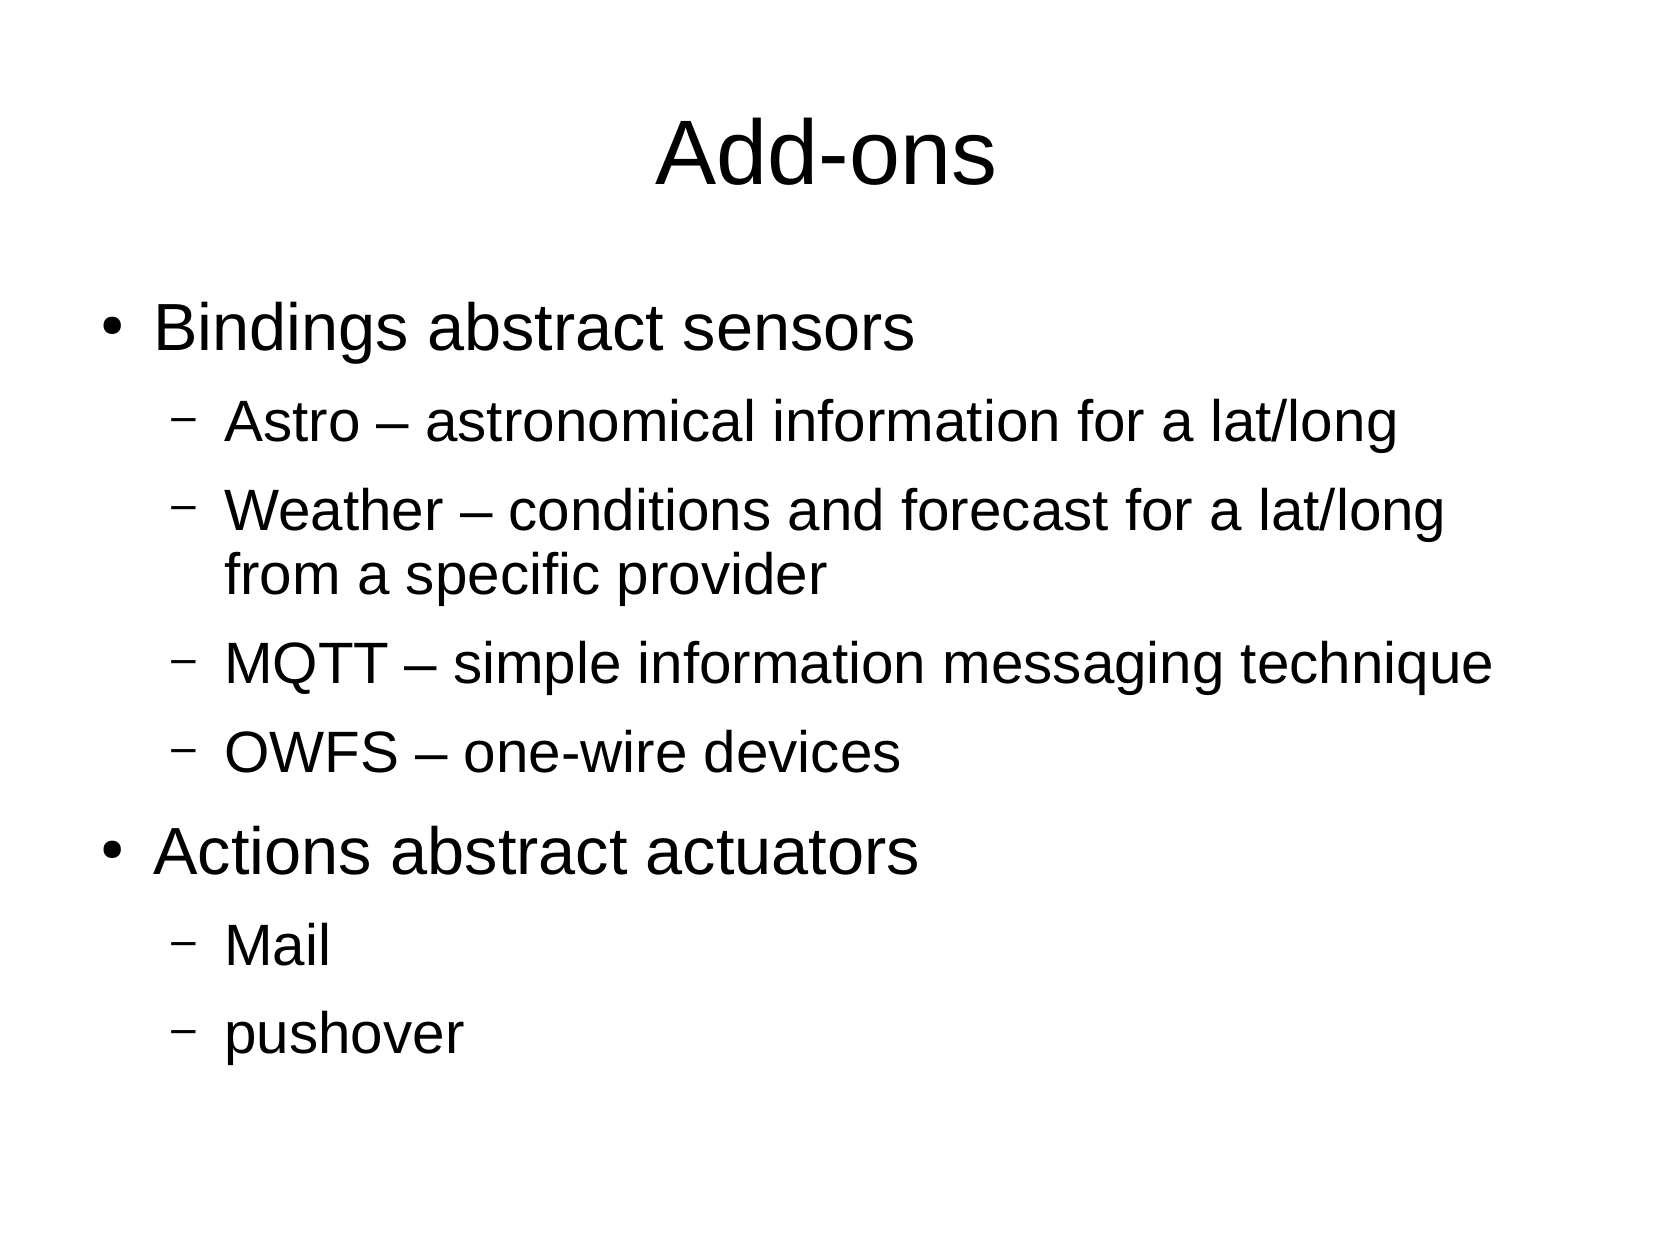

# Add-ons
Bindings abstract sensors
Astro – astronomical information for a lat/long
Weather – conditions and forecast for a lat/long from a specific provider
MQTT – simple information messaging technique
OWFS – one-wire devices
Actions abstract actuators
Mail
pushover